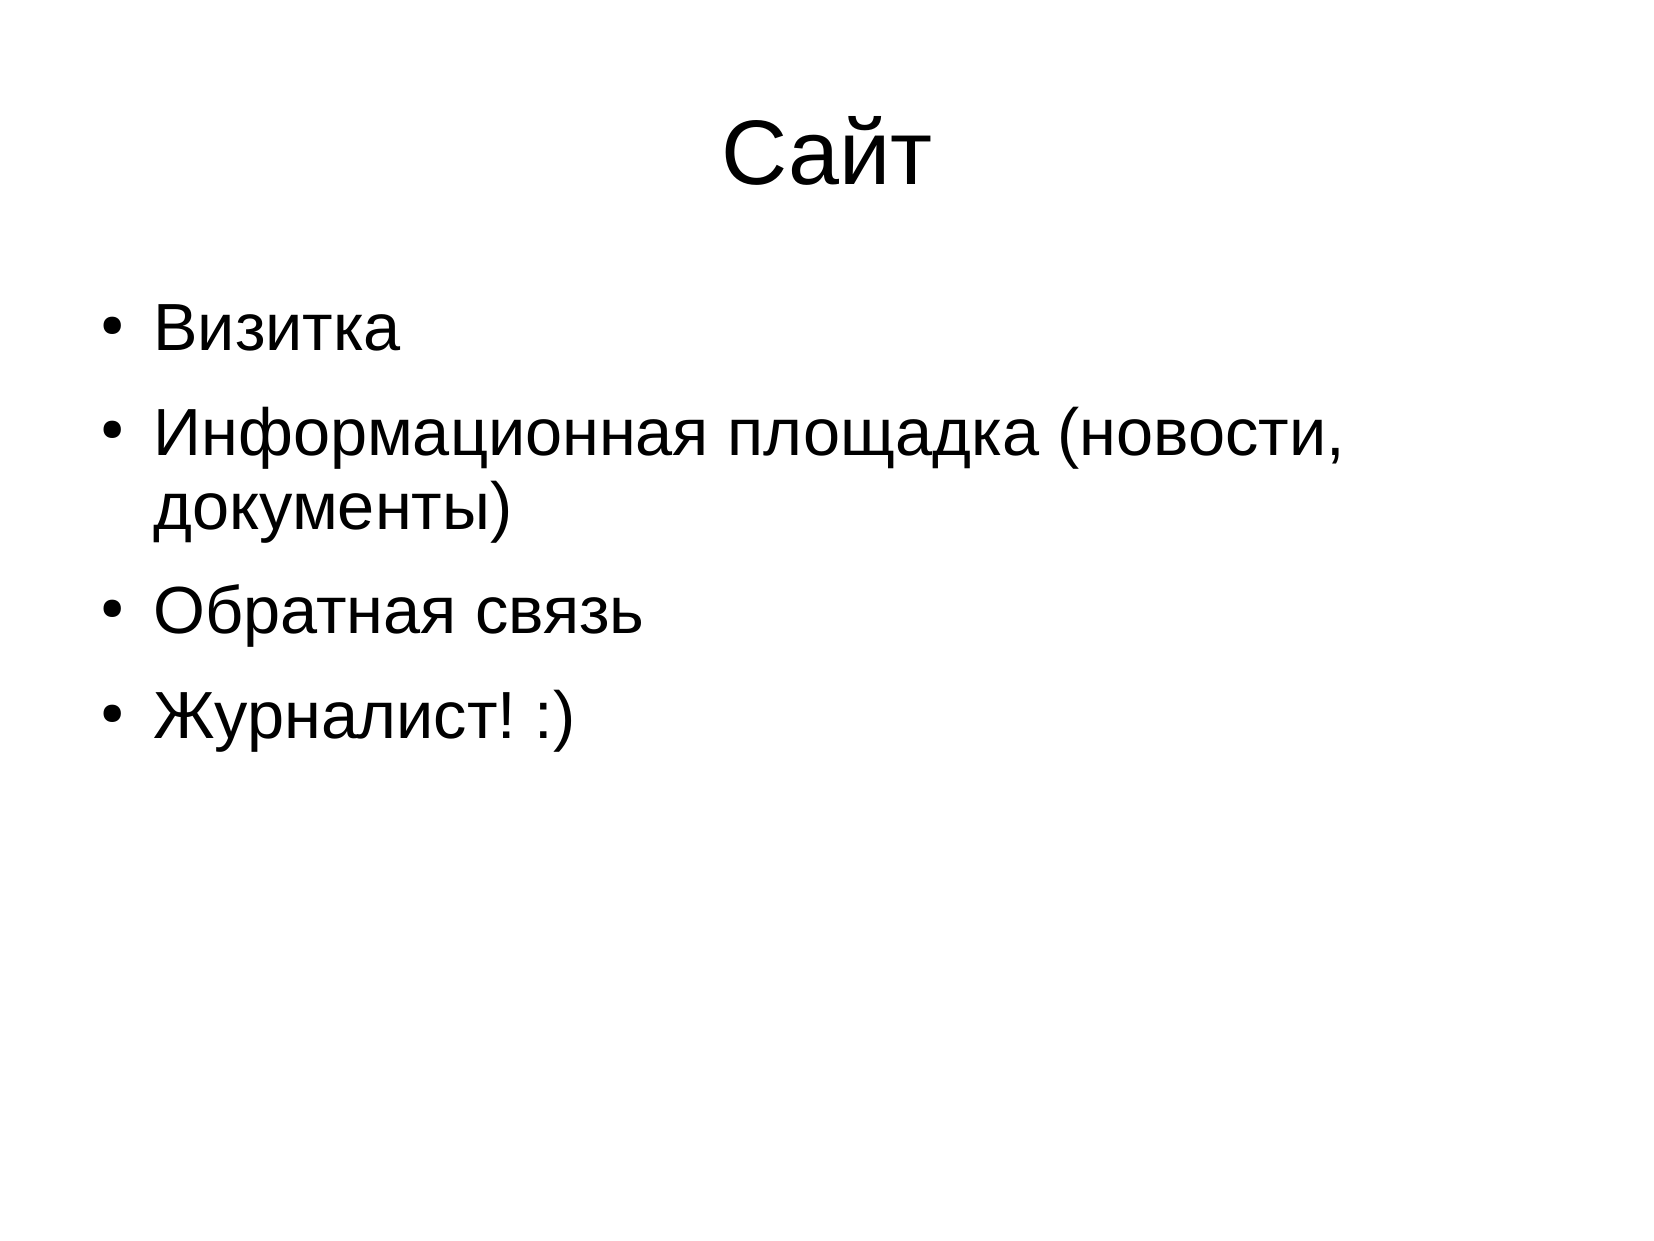

# Сайт
Визитка
Информационная площадка (новости, документы)
Обратная связь
Журналист! :)